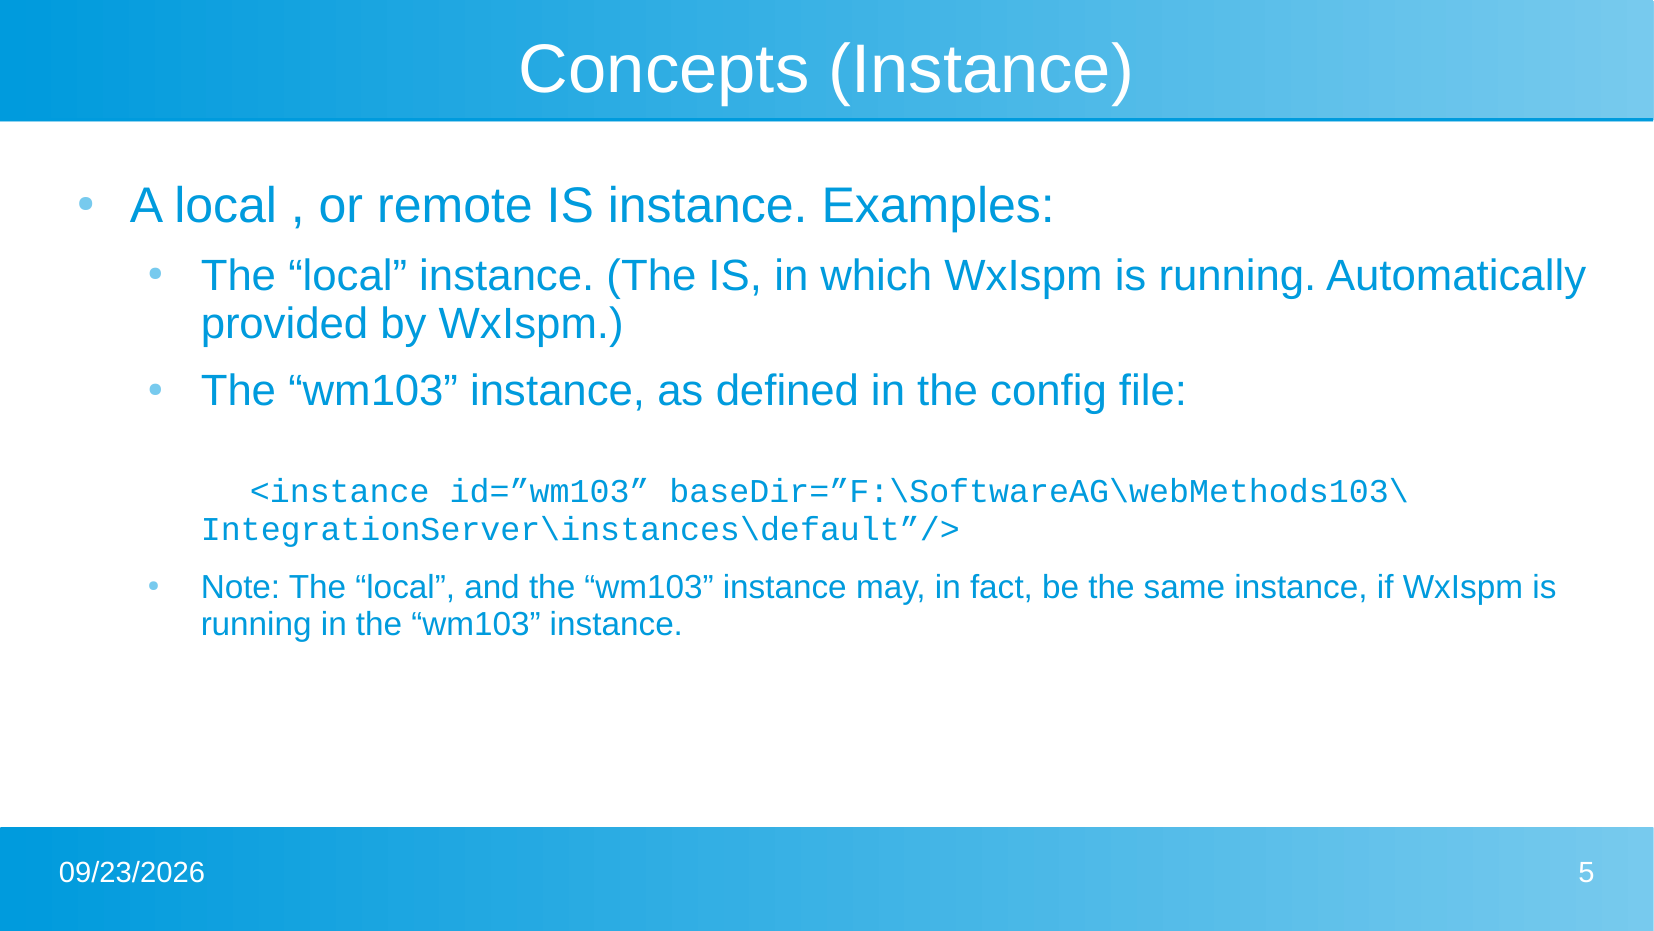

# Concepts (Instance)
A local , or remote IS instance. Examples:
The “local” instance. (The IS, in which WxIspm is running. Automatically provided by WxIspm.)
The “wm103” instance, as defined in the config file:
 <instance id=”wm103” baseDir=”F:\SoftwareAG\webMethods103\IntegrationServer\instances\default”/>
Note: The “local”, and the “wm103” instance may, in fact, be the same instance, if WxIspm is running in the “wm103” instance.
5